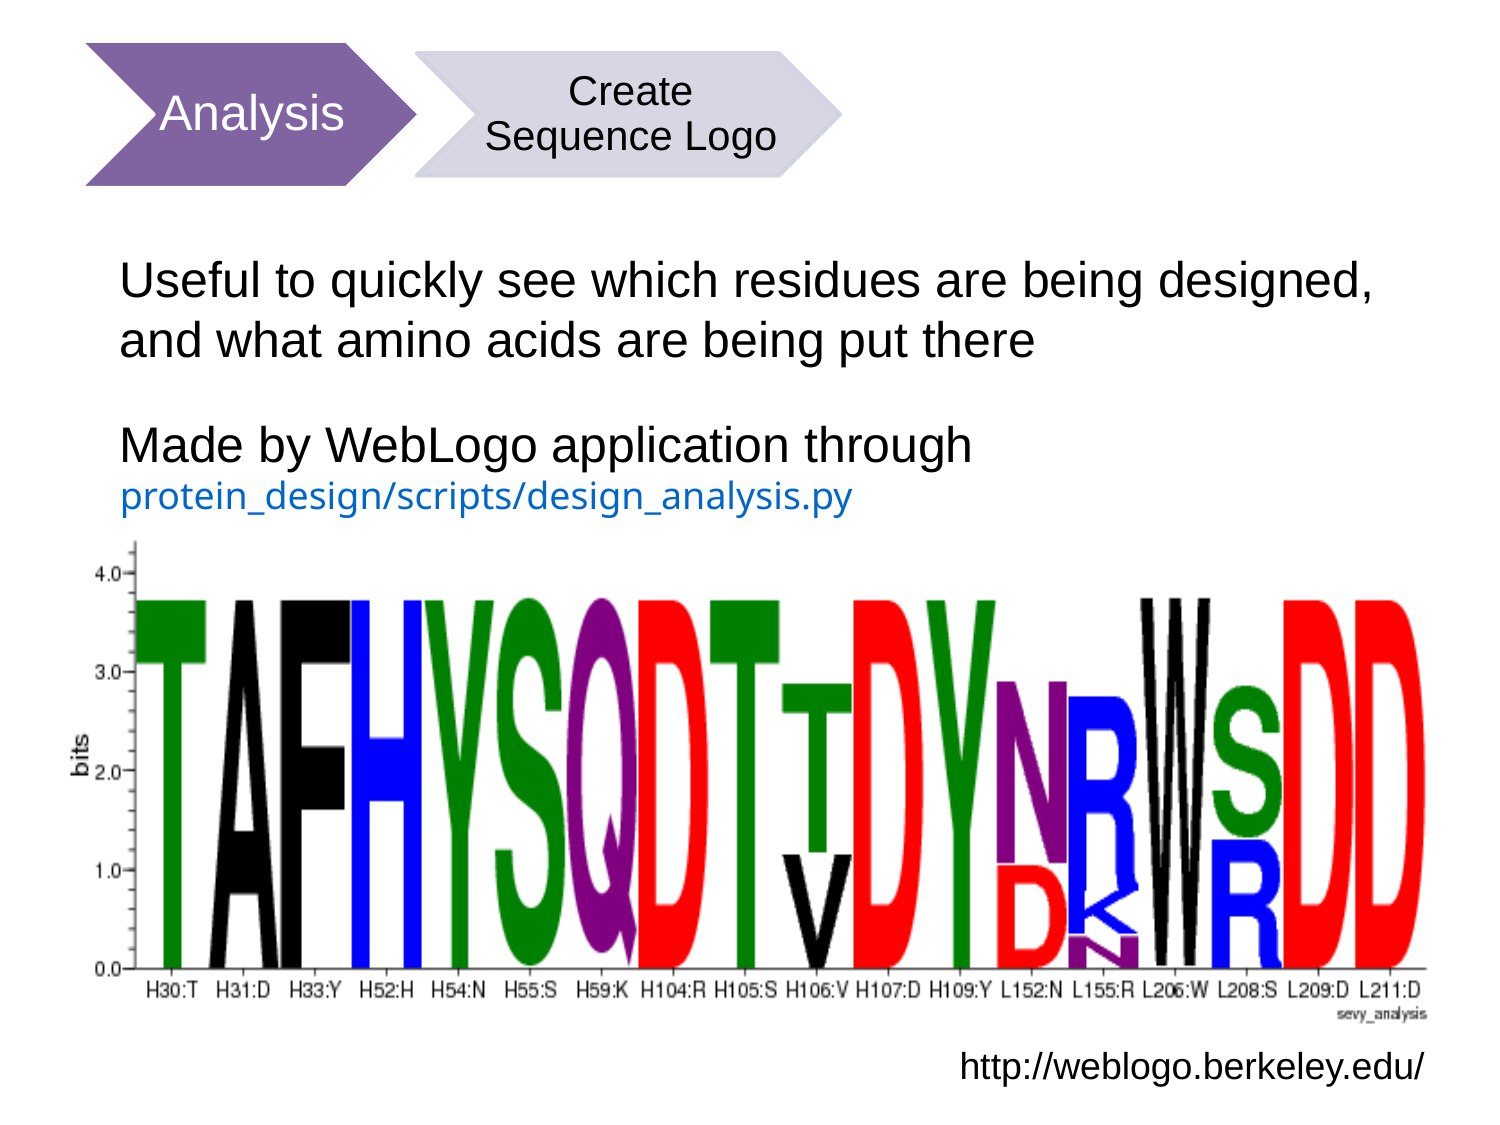

Analysis
Create Sequence Logo
Useful to quickly see which residues are being designed, and what amino acids are being put there
Made by WebLogo application through
protein_design/scripts/design_analysis.py
http://weblogo.berkeley.edu/